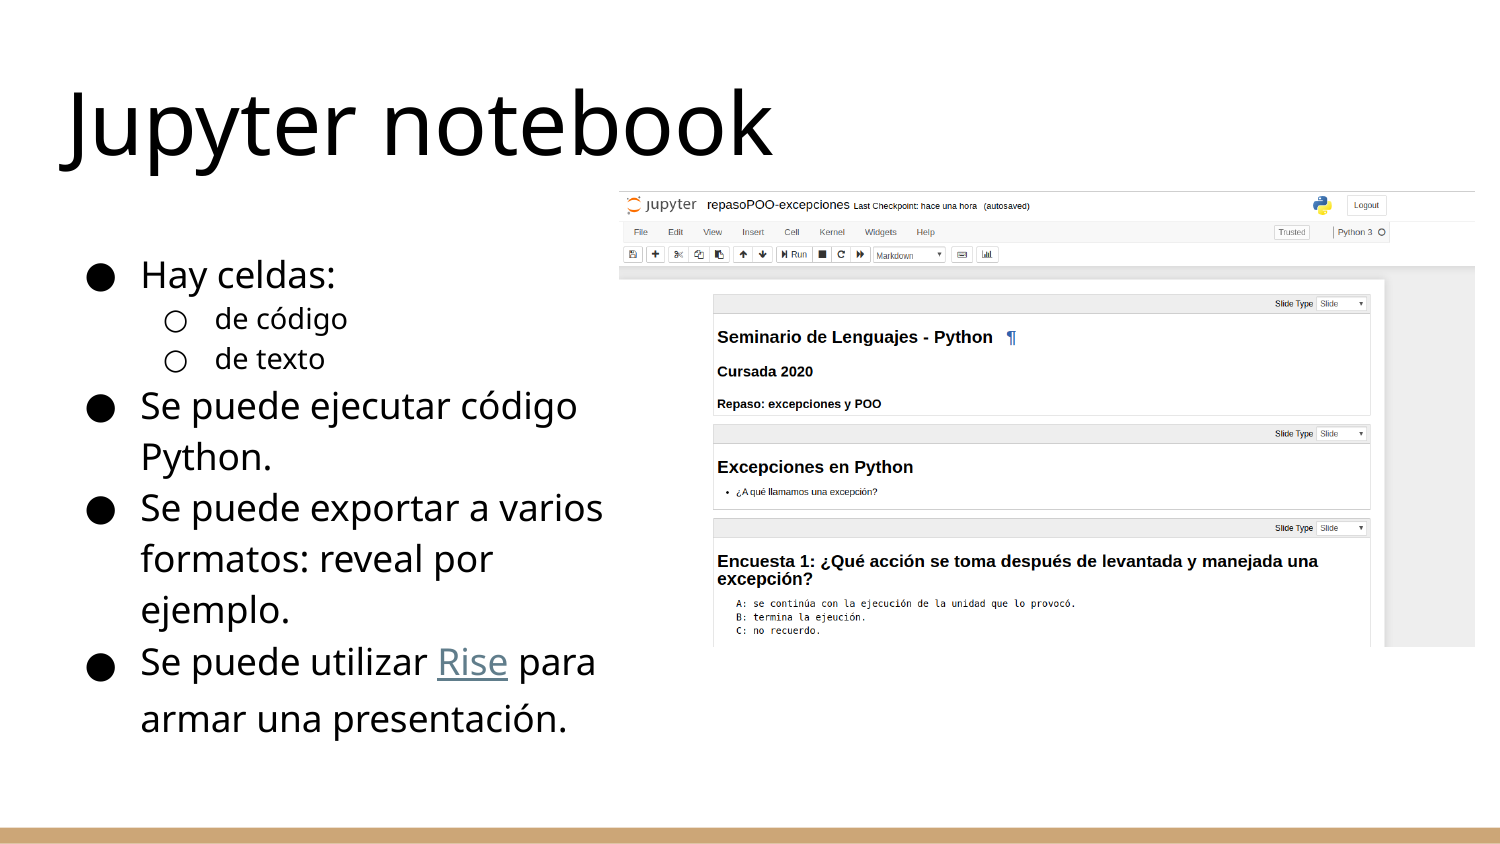

# Jupyter notebook
Hay celdas:
de código
de texto
Se puede ejecutar código Python.
Se puede exportar a varios formatos: reveal por ejemplo.
Se puede utilizar Rise para armar una presentación.